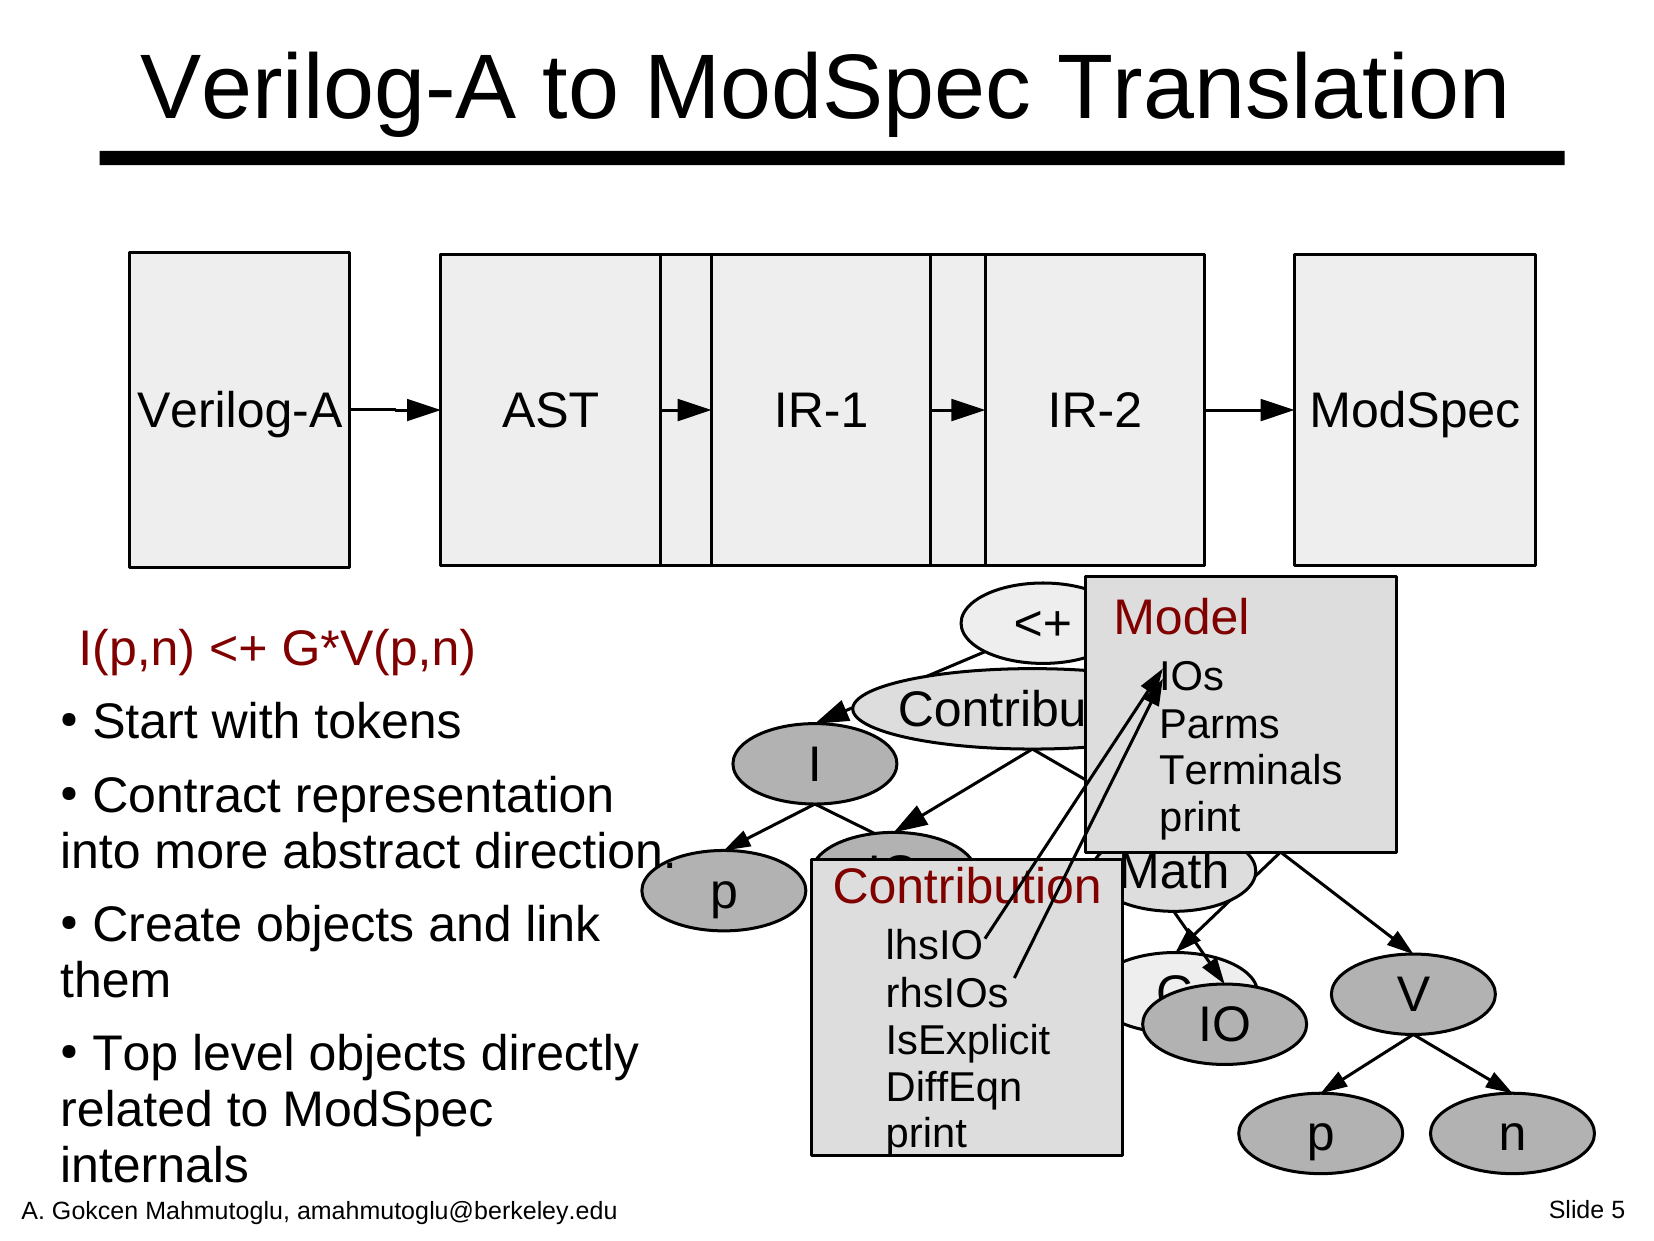

# Verilog-A to ModSpec Translation
Verilog-A
VAPP
AST
IR-1
IR-2
ModSpec
 Model
	IOs
	Parms
	Terminals
	print
Contribution
	lhsIO
	rhsIOs
	IsExplicit
	DiffEqn
	print
<+
I
*
p
n
G
V
p
n
I(p,n) <+ G*V(p,n)
 Start with tokens
 Contract representation into more abstract direction.
 Create objects and link them
 Top level objects directly related to ModSpec internals
Contribution
Math
IO
IO